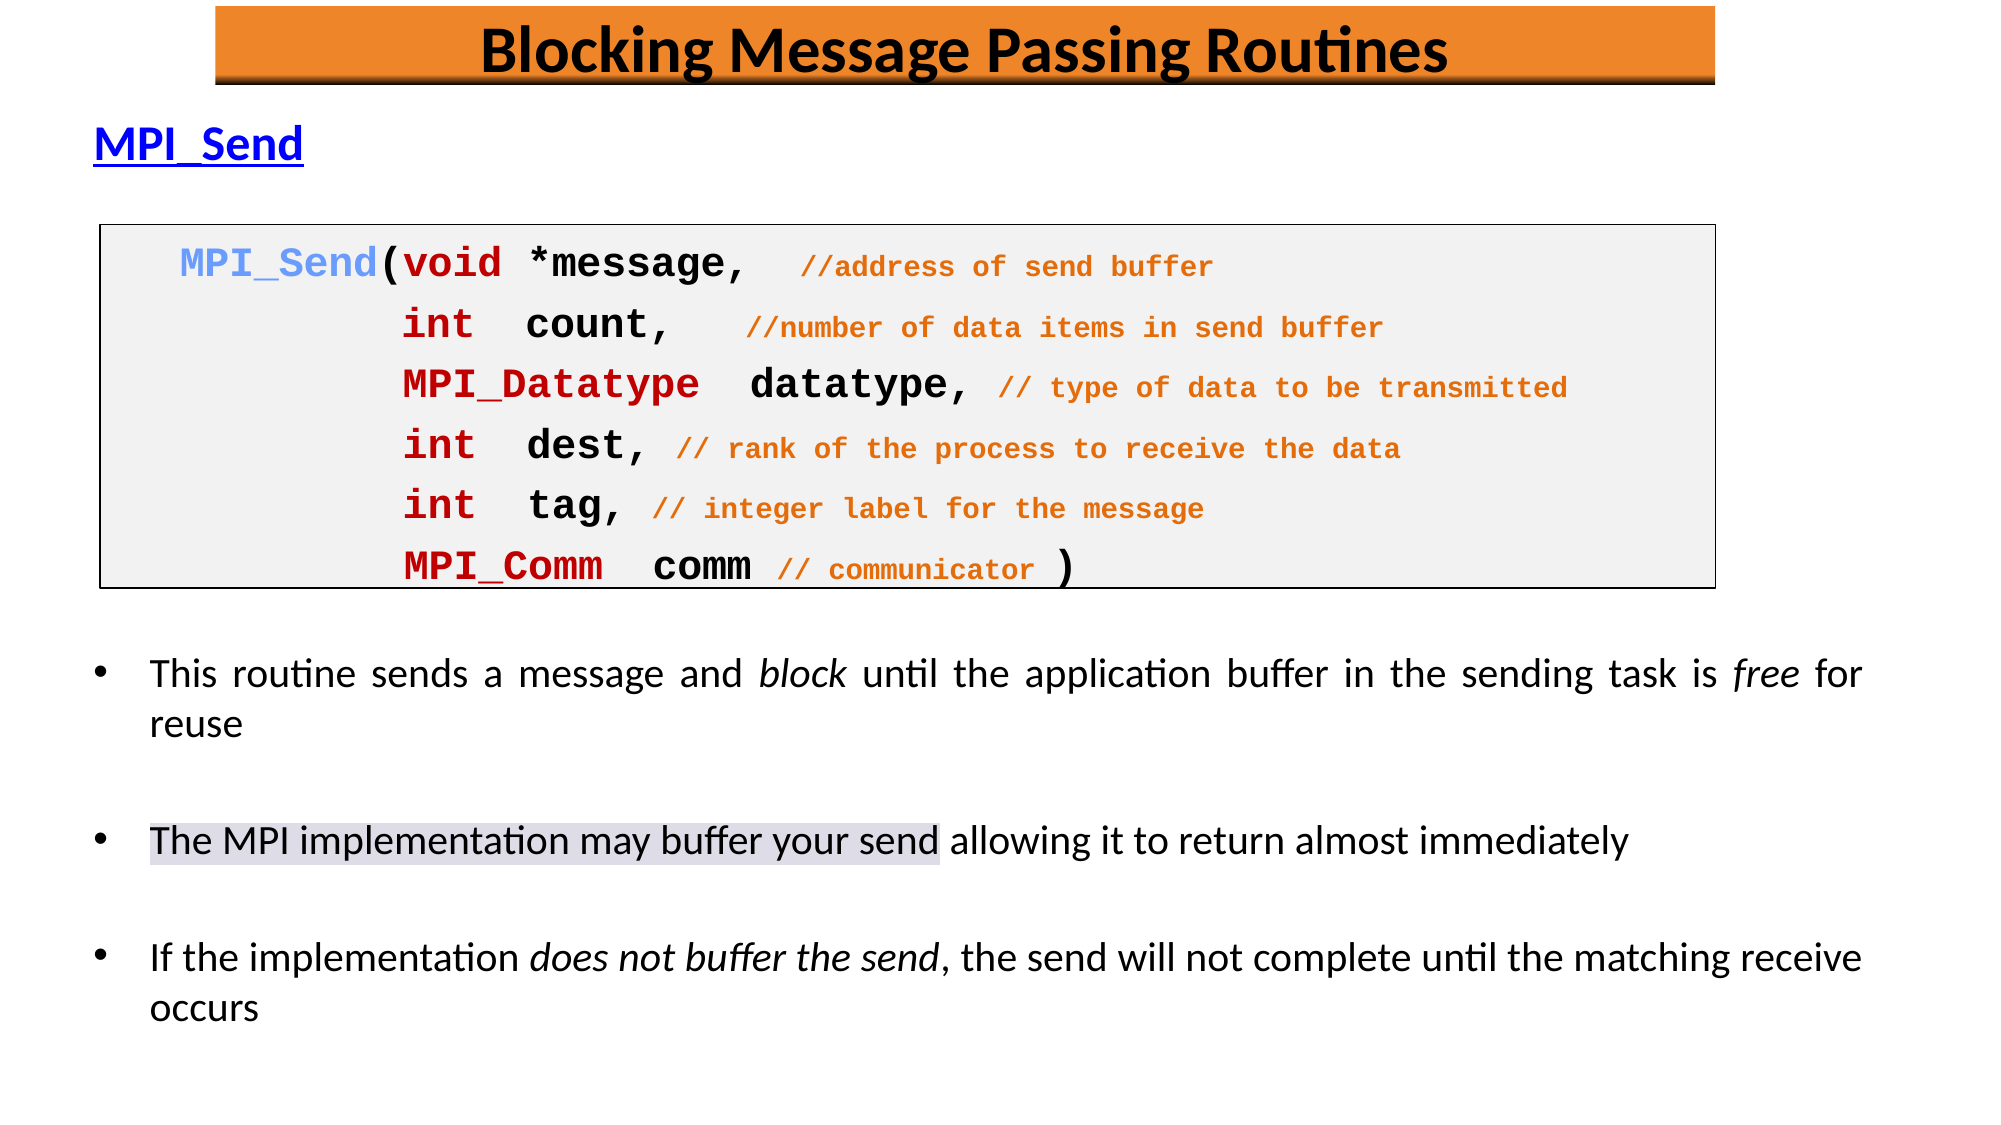

Blocking Message Passing Routines
# MPI_Send
This routine sends a message and block until the application buffer in the sending task is free for reuse
The MPI implementation may buffer your send allowing it to return almost immediately
If the implementation does not buffer the send, the send will not complete until the matching receive occurs
 MPI_Send(void *message, //address of send buffer
	 	 int count,	 //number of data items in send buffer
 MPI_Datatype datatype, // type of data to be transmitted
 int dest, // rank of the process to receive the data
 int tag, // integer label for the message
 MPI_Comm comm // communicator )